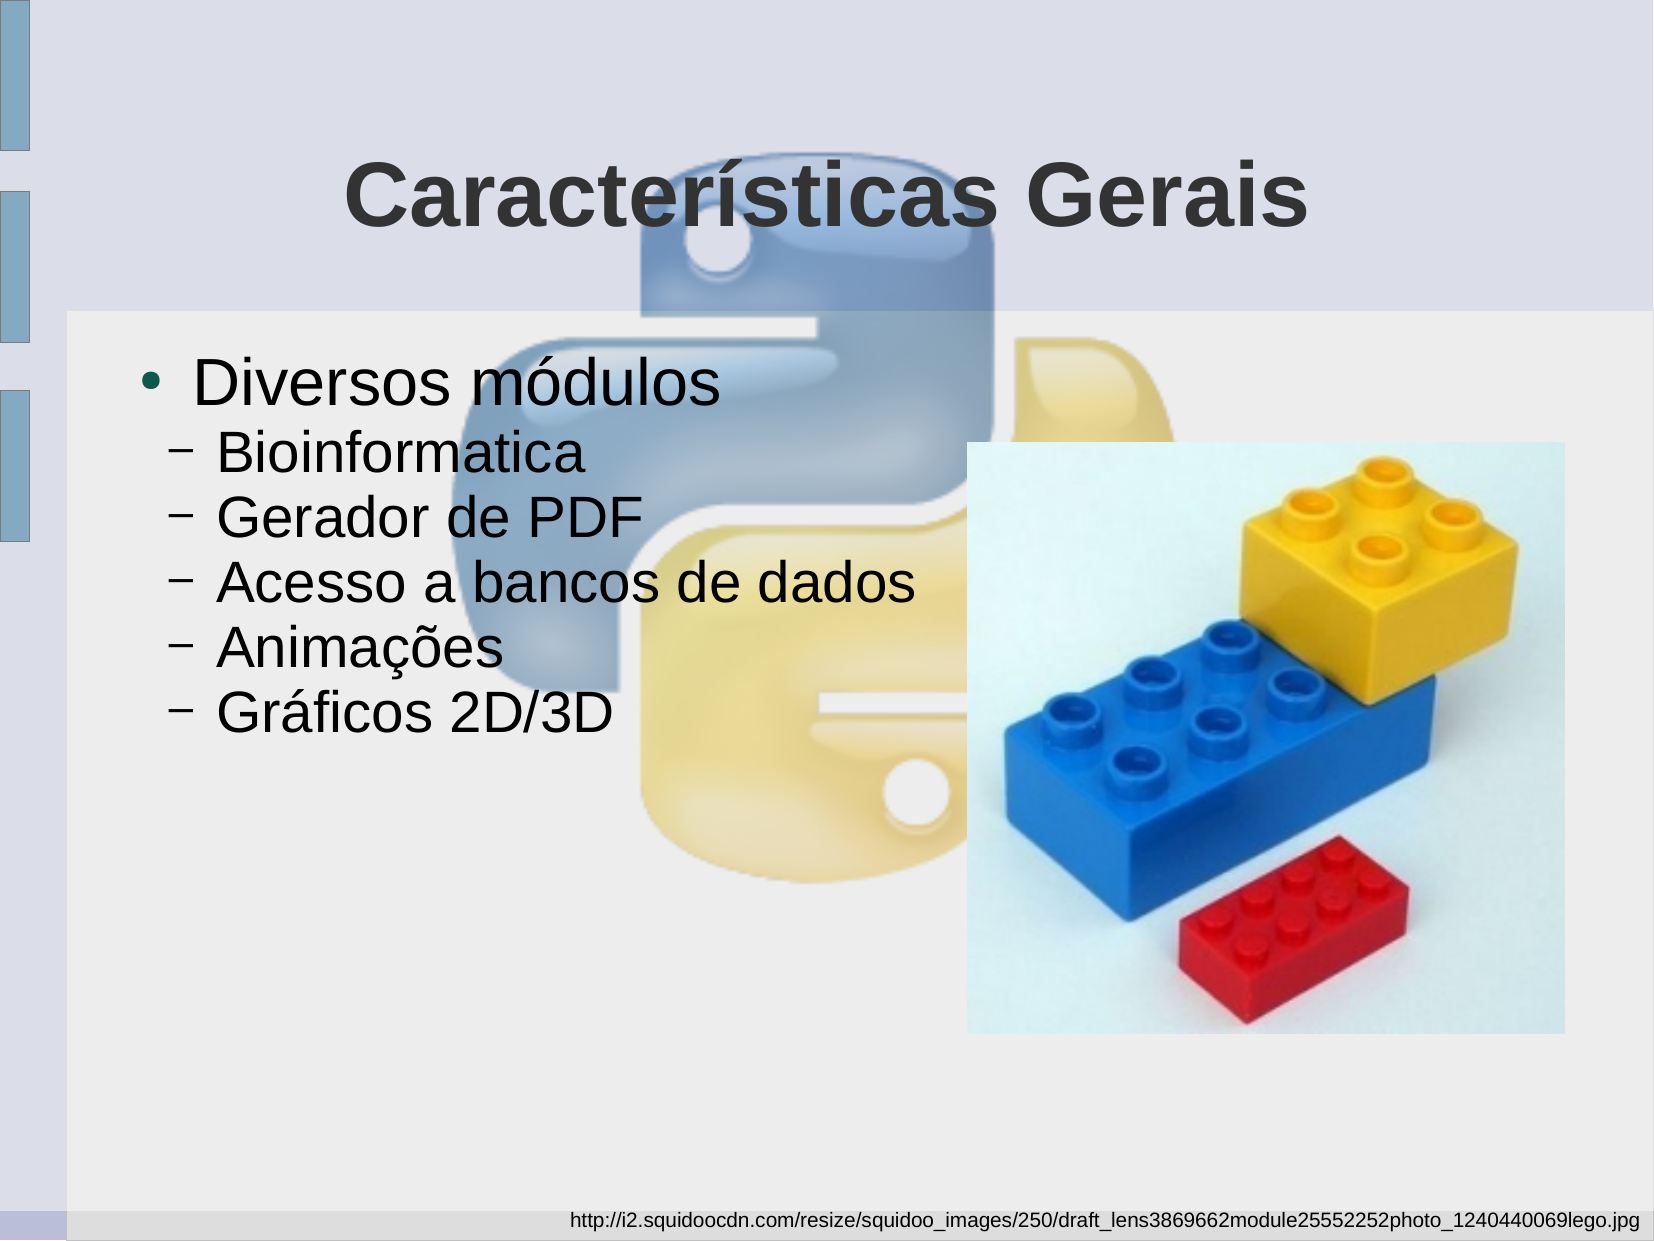

# Características Gerais
Diversos módulos
Bioinformatica
Gerador de PDF
Acesso a bancos de dados
Animações
Gráficos 2D/3D
http://i2.squidoocdn.com/resize/squidoo_images/250/draft_lens3869662module25552252photo_1240440069lego.jpg